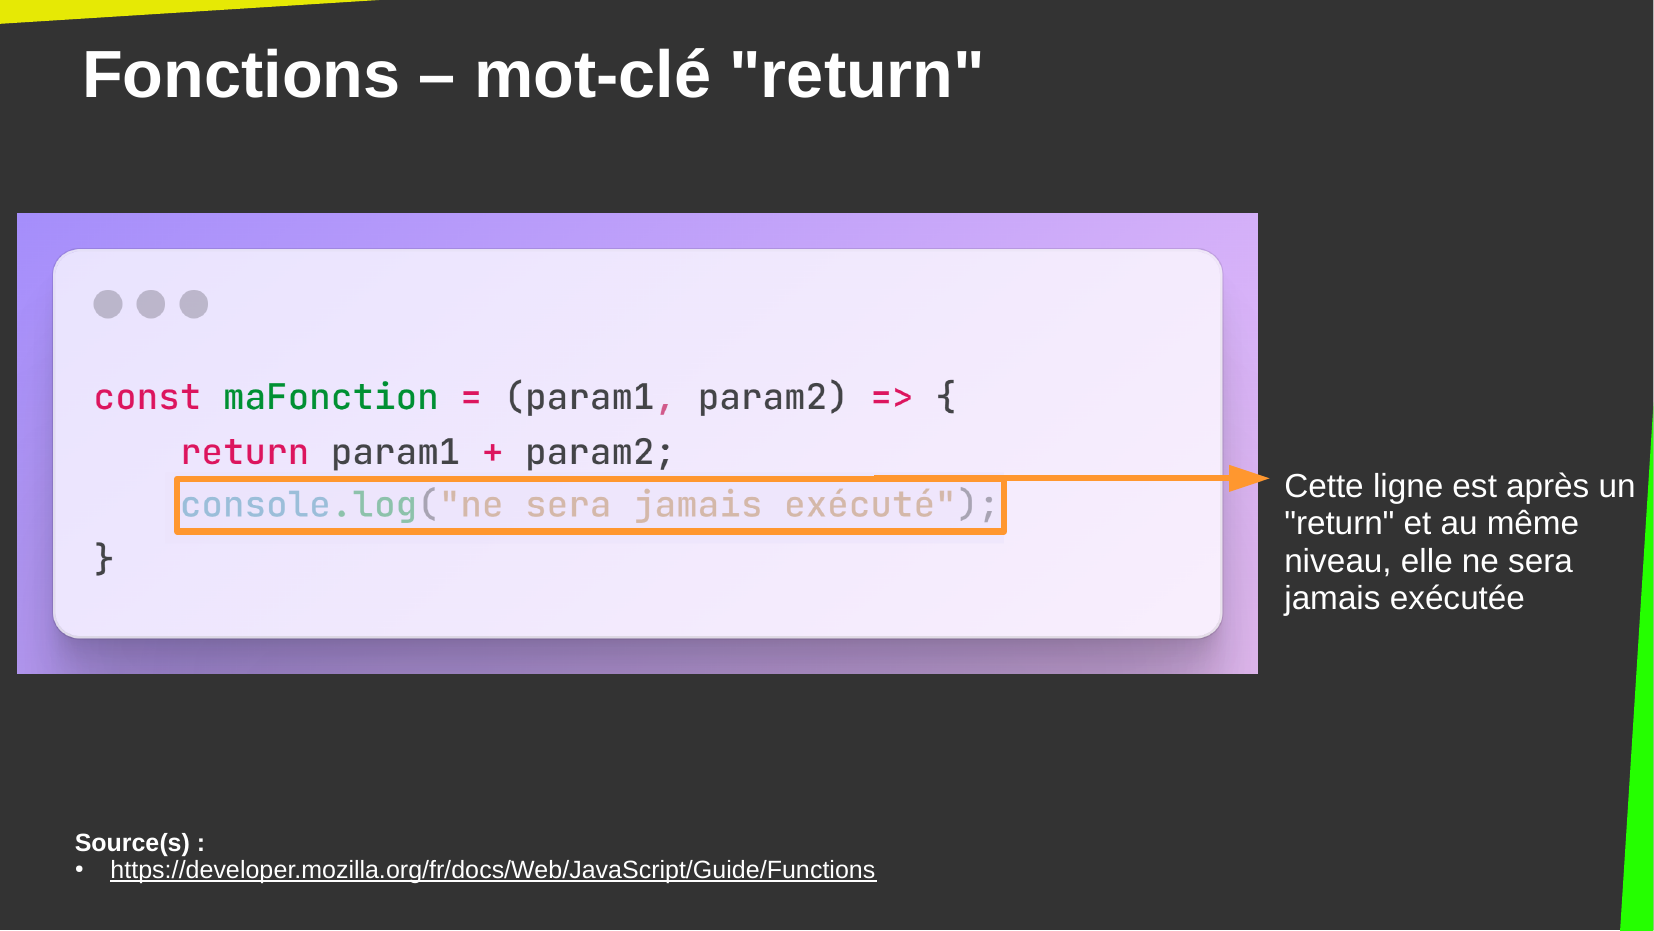

# Fonctions – mot-clé "return"
Cette ligne est après un "return" et au même niveau, elle ne sera jamais exécutée
Source(s) :
https://developer.mozilla.org/fr/docs/Web/JavaScript/Guide/Functions